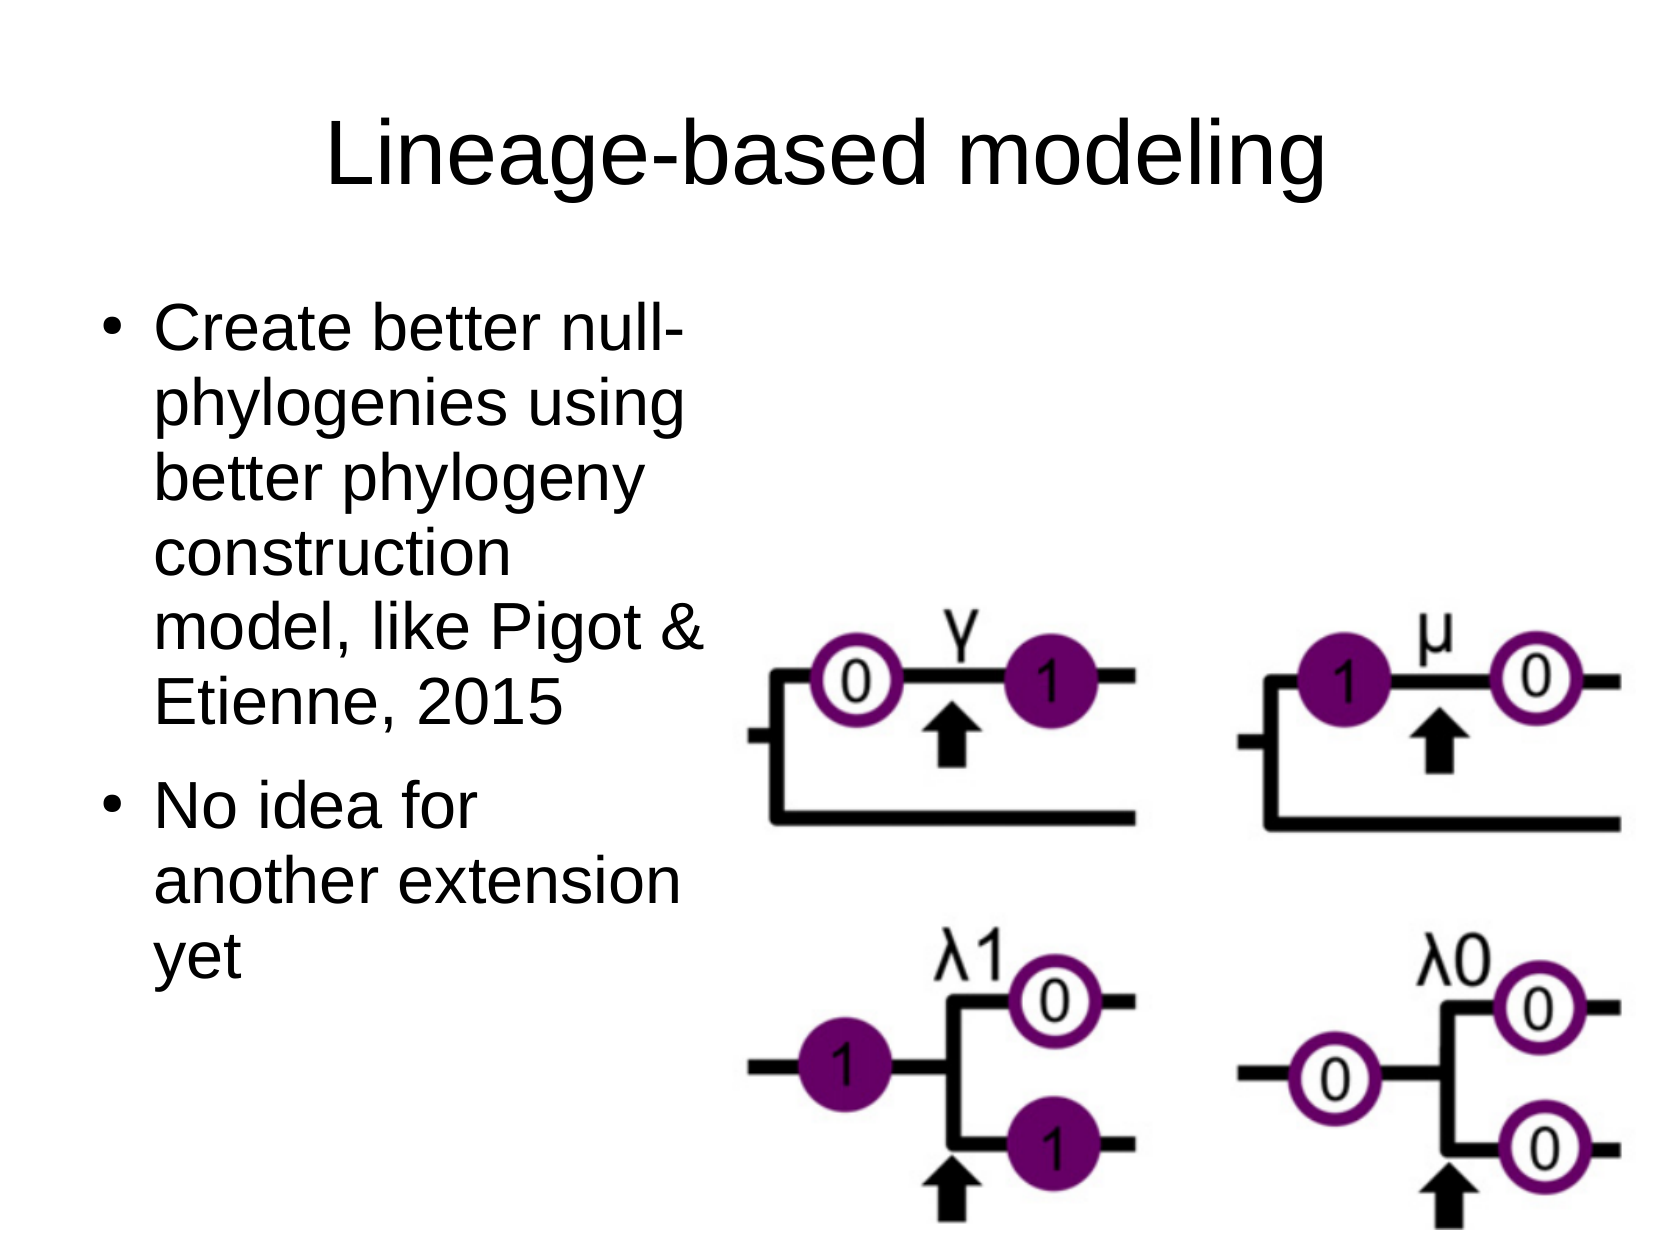

# Lineage-based modeling
Create better null-phylogenies using better phylogeny construction model, like Pigot & Etienne, 2015
No idea for another extension yet